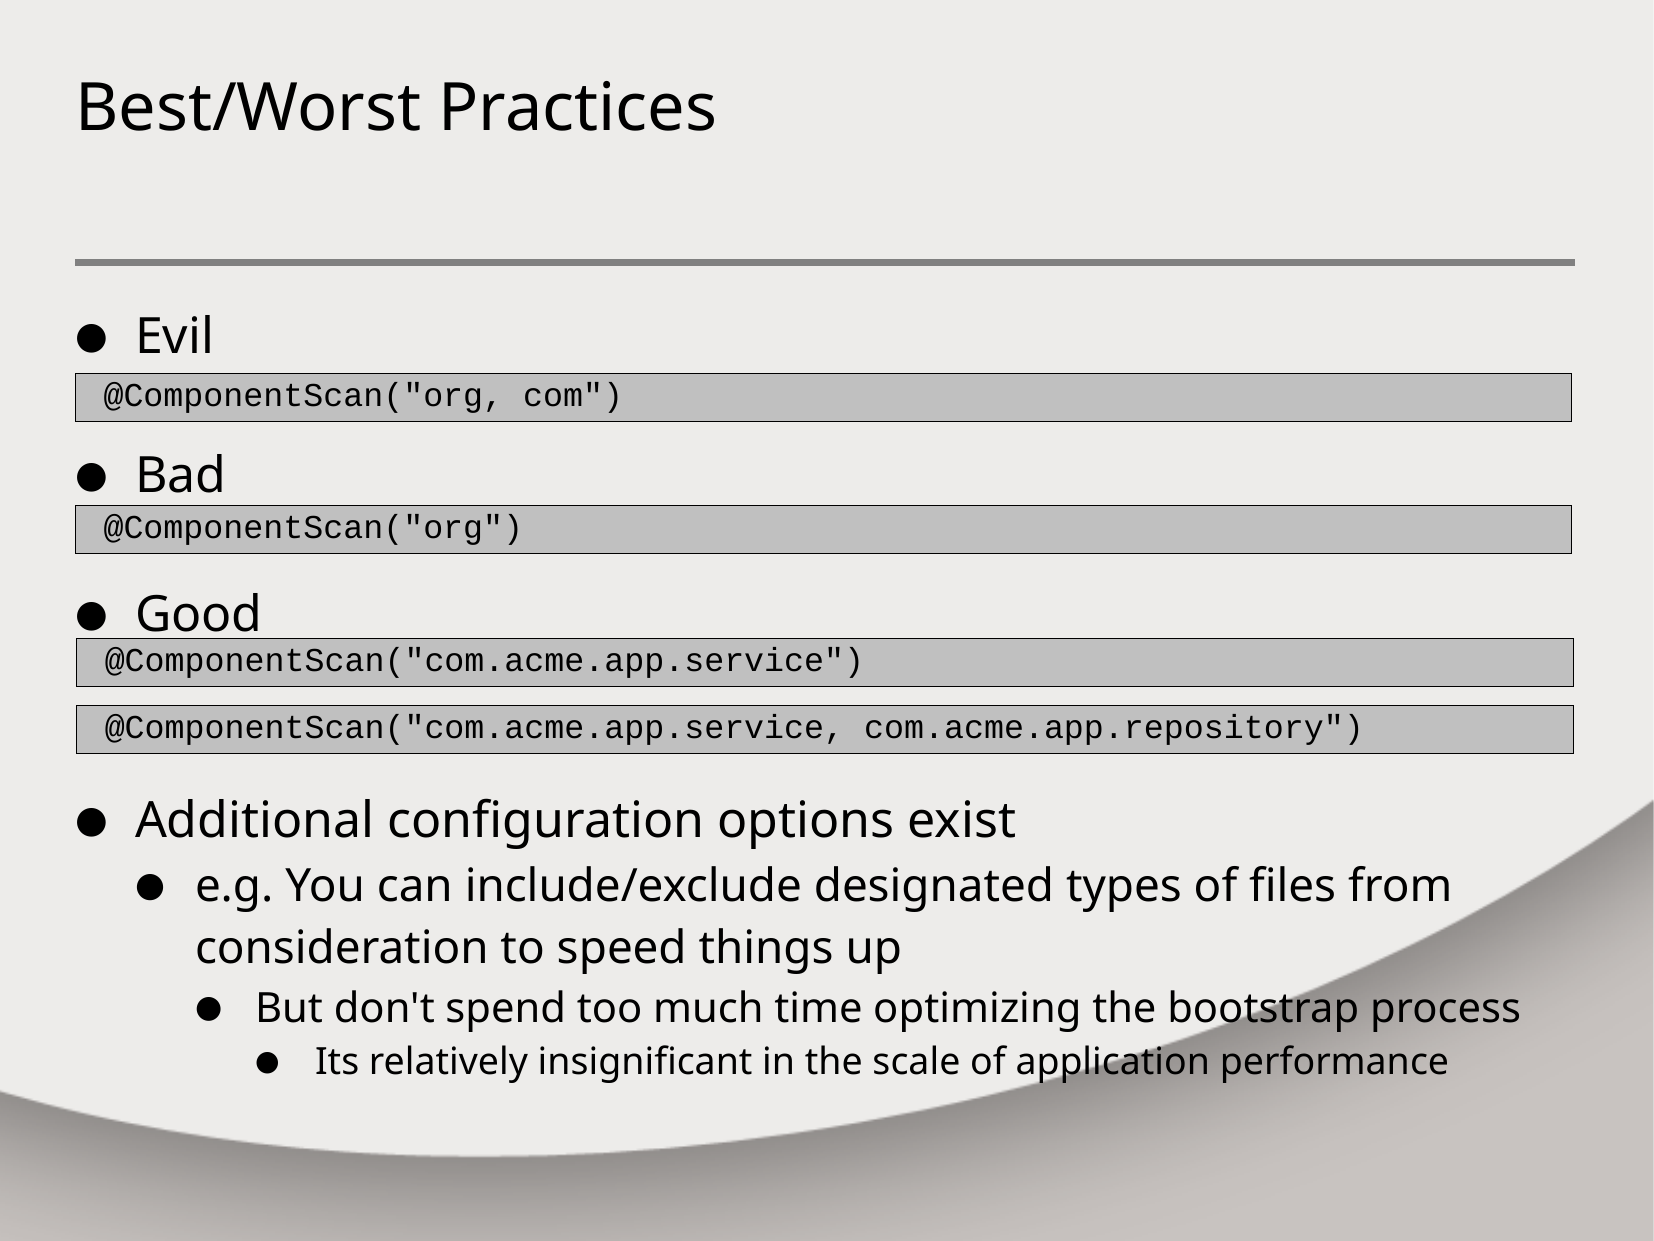

# Best/Worst Practices
Evil
Bad
Good
Additional configuration options exist
e.g. You can include/exclude designated types of files from consideration to speed things up
But don't spend too much time optimizing the bootstrap process
Its relatively insignificant in the scale of application performance
@ComponentScan("org, com")
@ComponentScan("org")
@ComponentScan("com.acme.app.service")
@ComponentScan("com.acme.app.service, com.acme.app.repository")